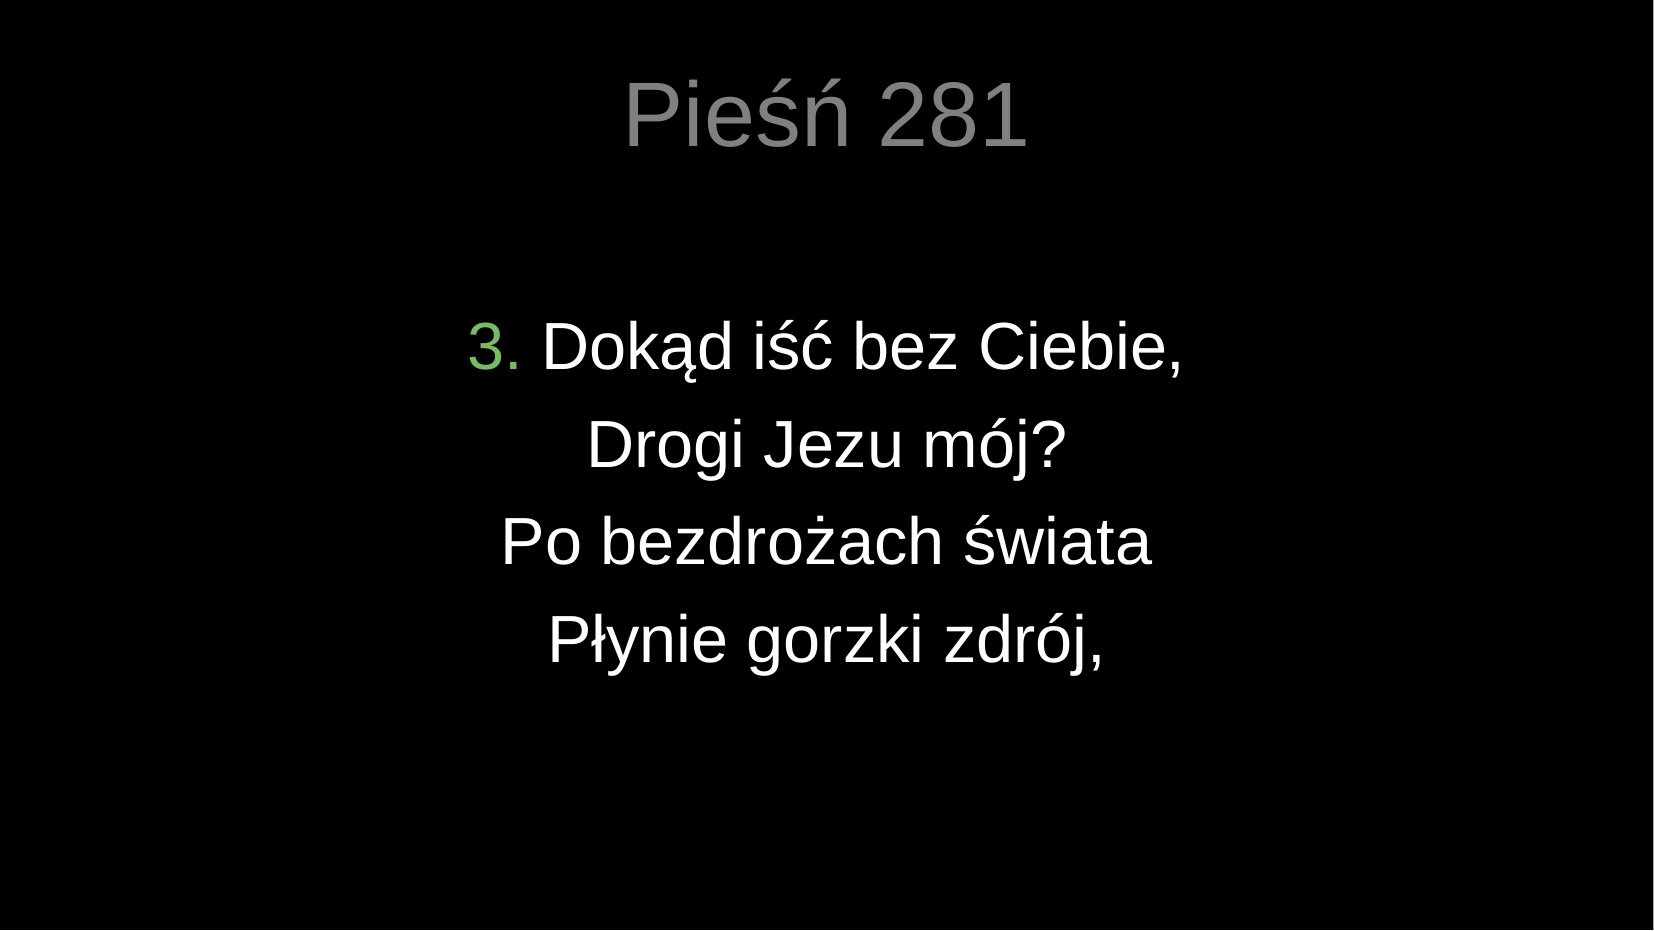

# Pieśń 281
3. Dokąd iść bez Ciebie,
Drogi Jezu mój?
Po bezdrożach świata
Płynie gorzki zdrój,